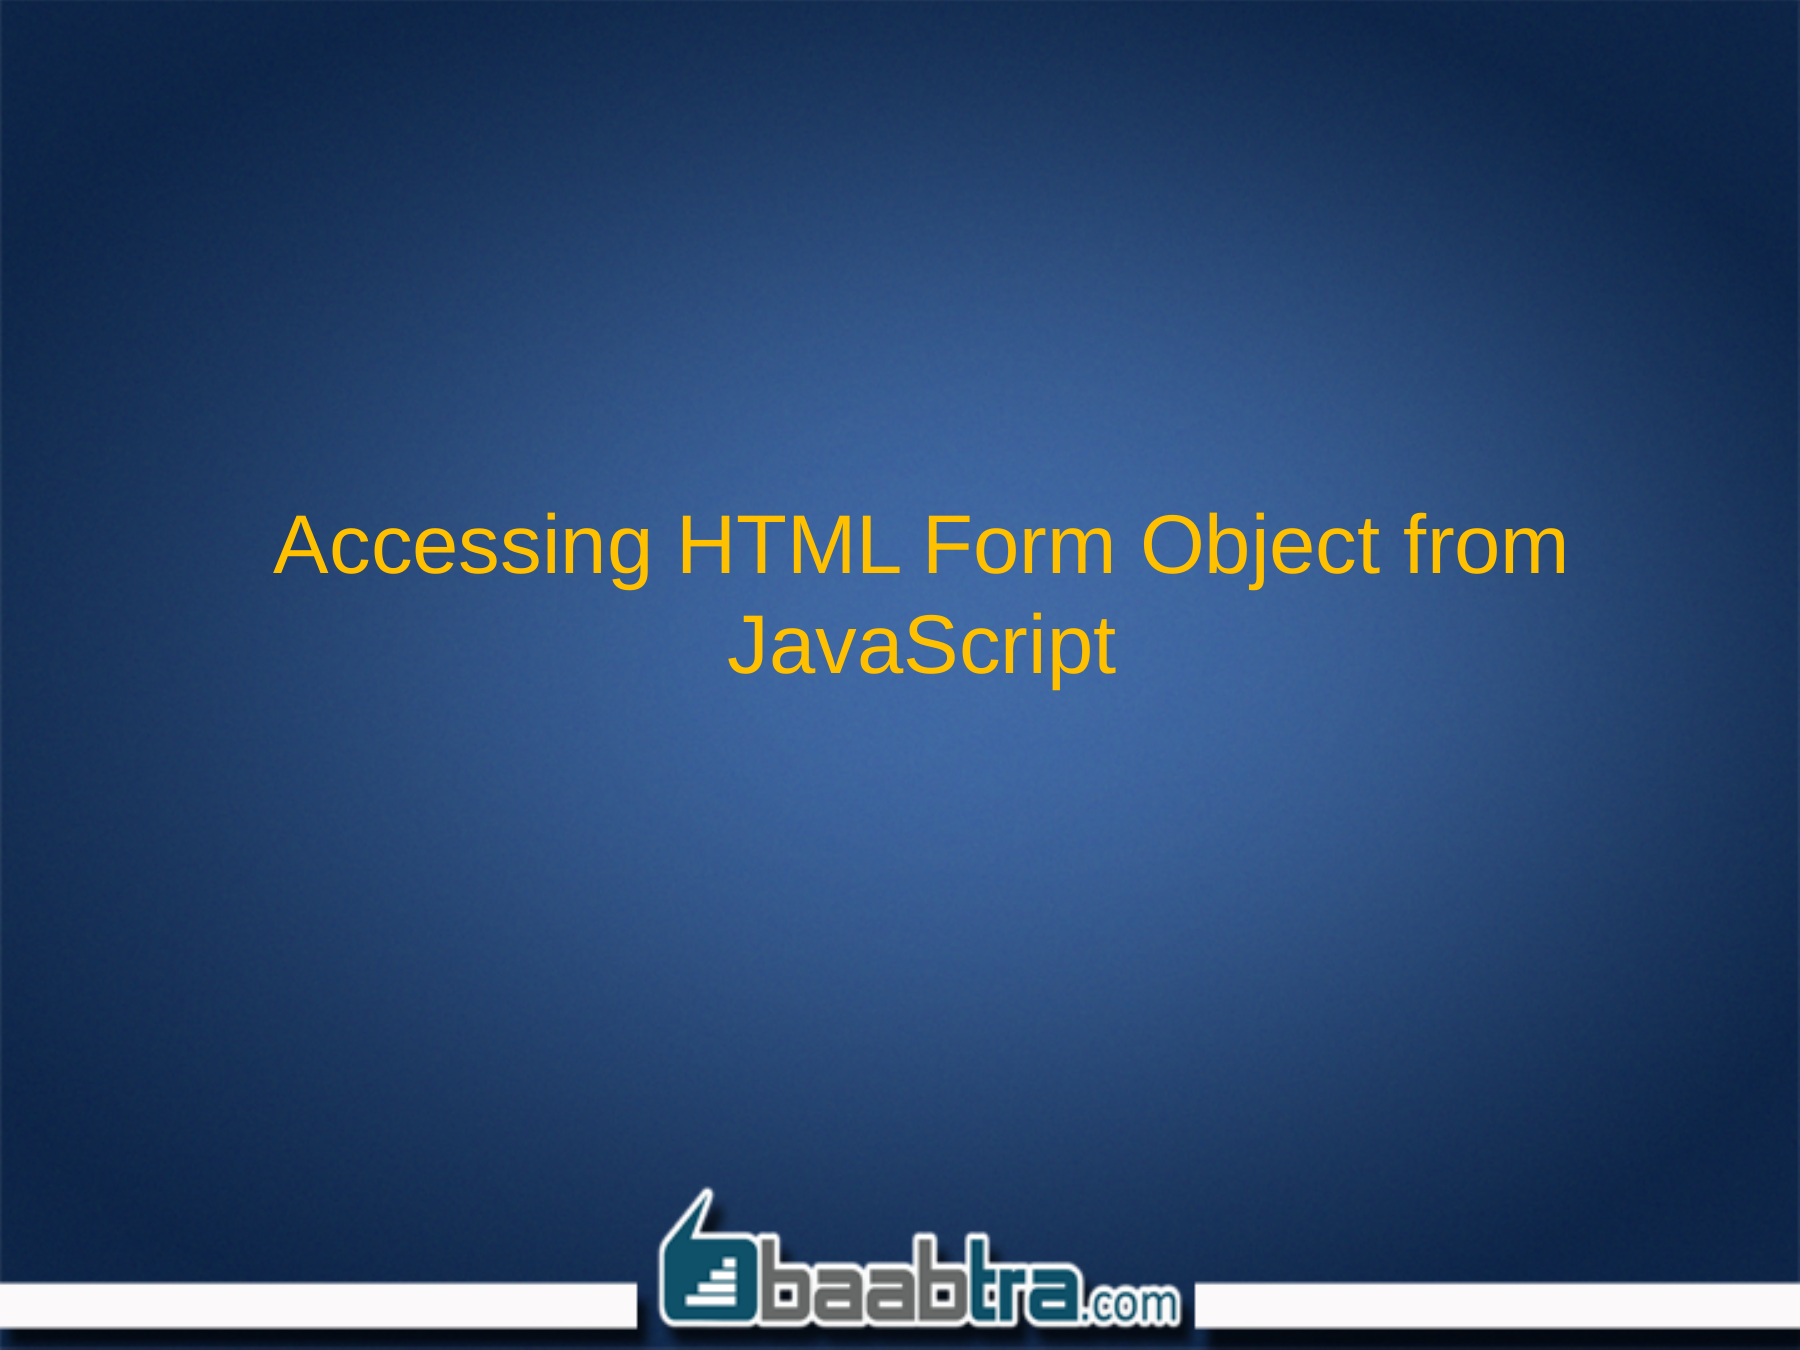

# Accessing HTML Form Object from JavaScript